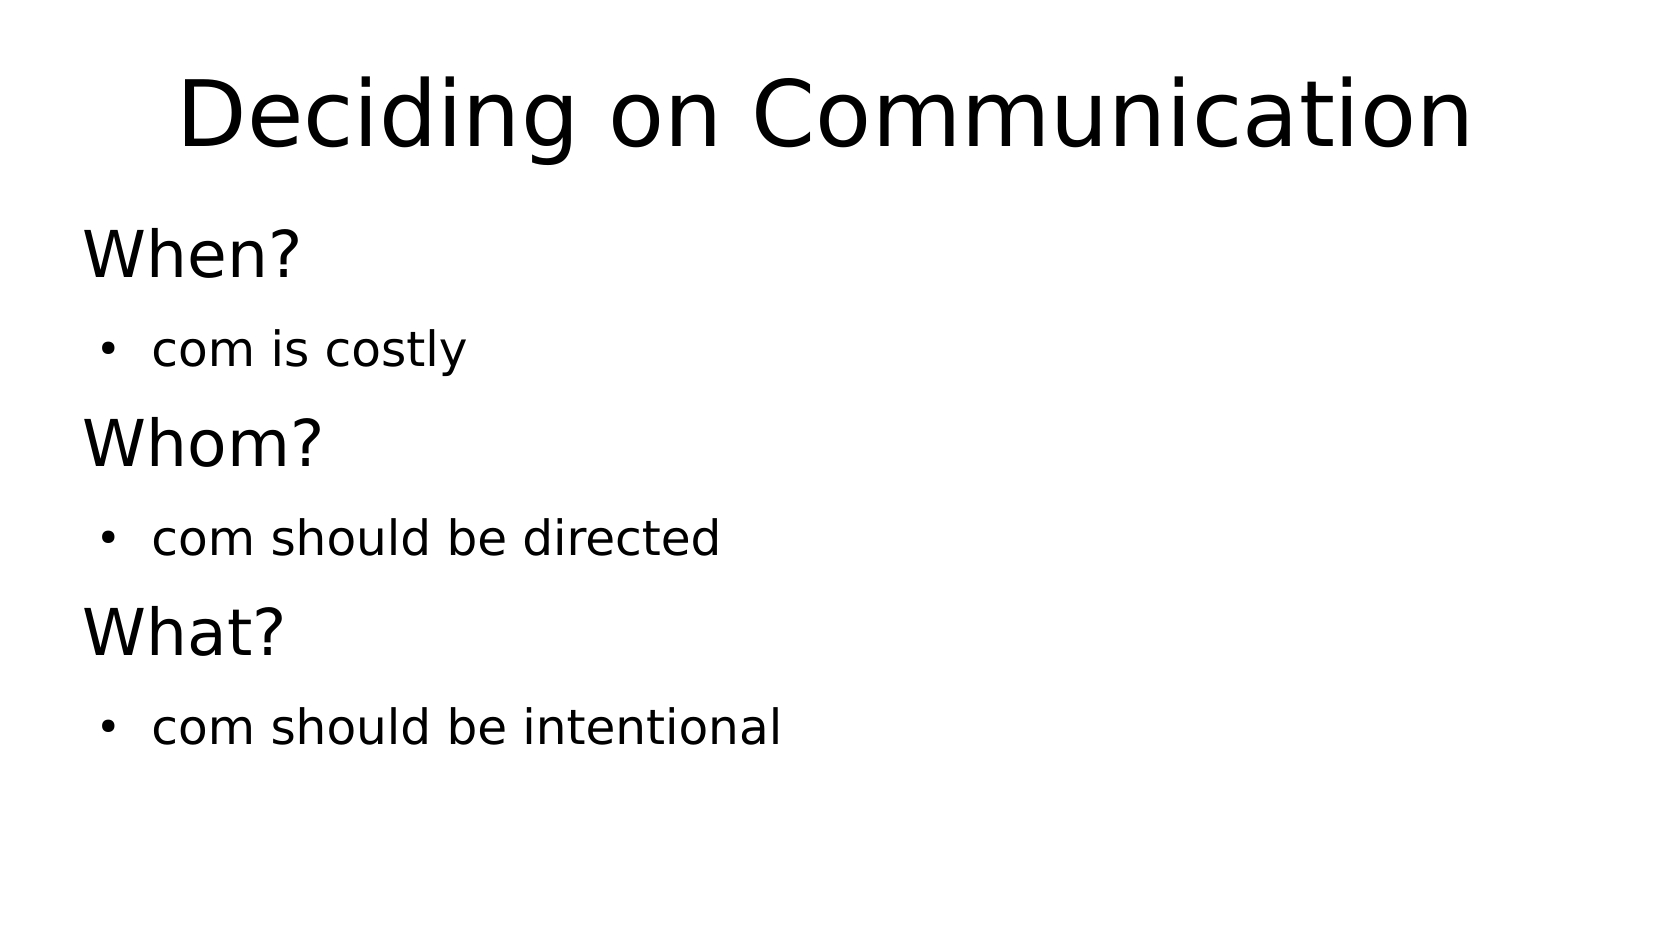

# Deciding on Communication
When?
com is costly
Whom?
com should be directed
What?
com should be intentional